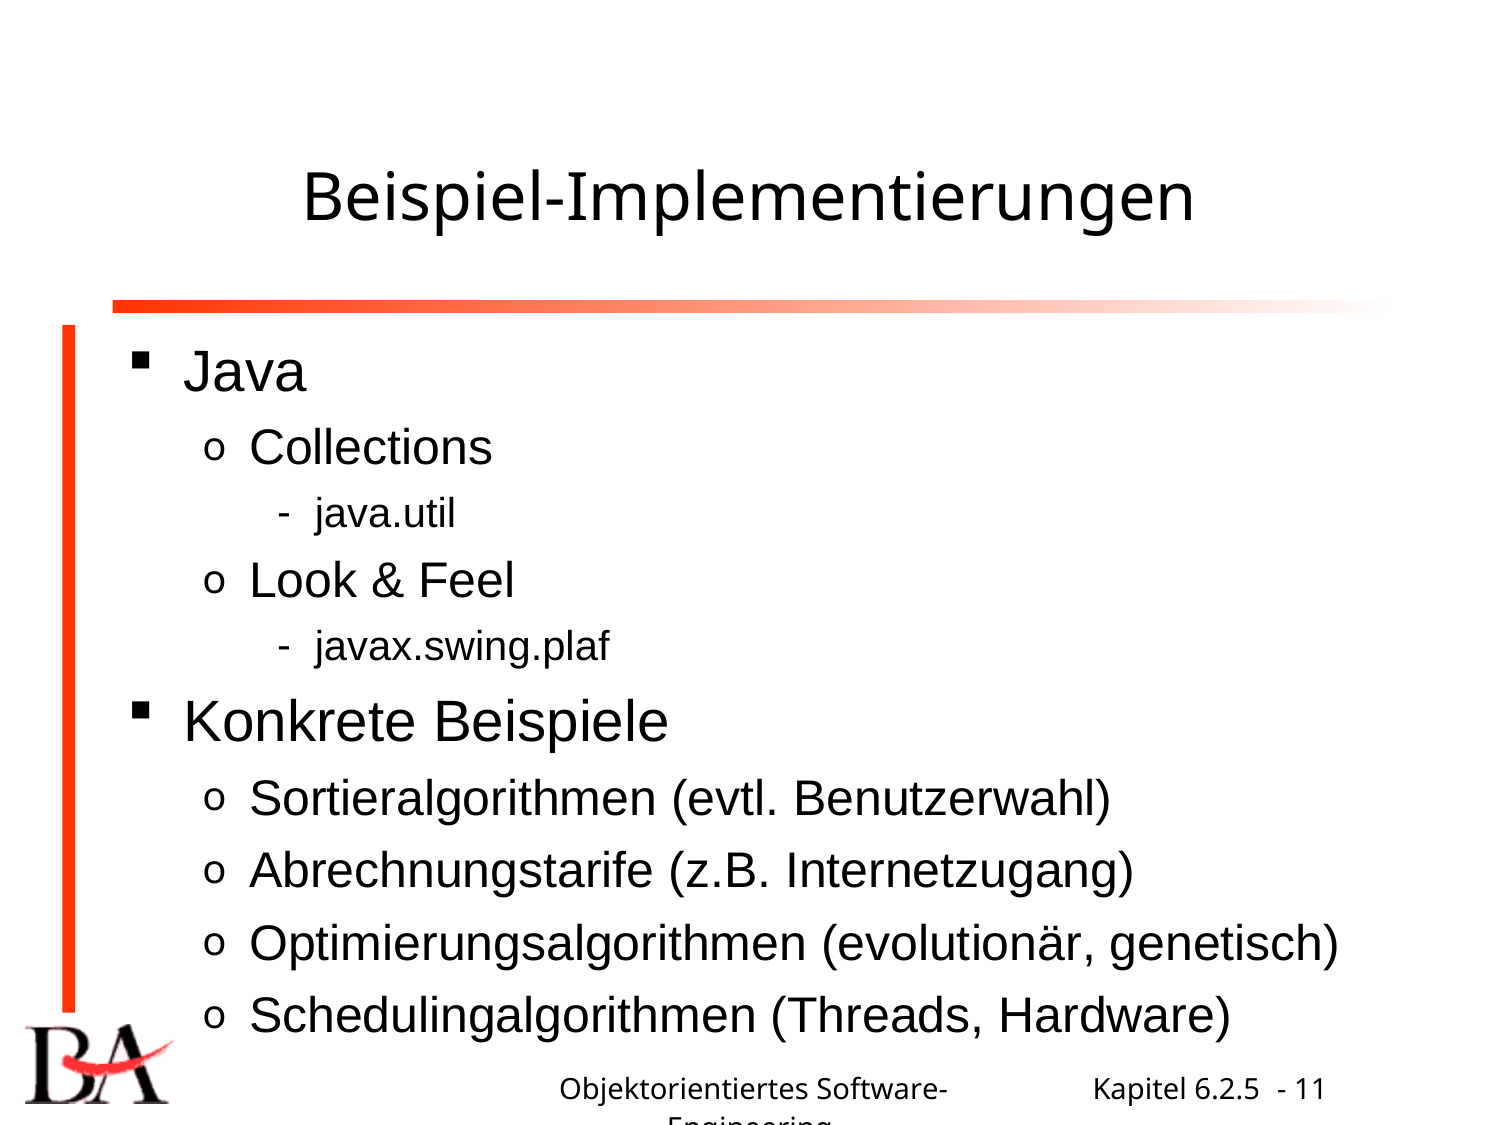

# Beispiel-Implementierungen
Java
Collections
java.util
Look & Feel
javax.swing.plaf
Konkrete Beispiele
Sortieralgorithmen (evtl. Benutzerwahl)
Abrechnungstarife (z.B. Internetzugang)
Optimierungsalgorithmen (evolutionär, genetisch)
Schedulingalgorithmen (Threads, Hardware)
11